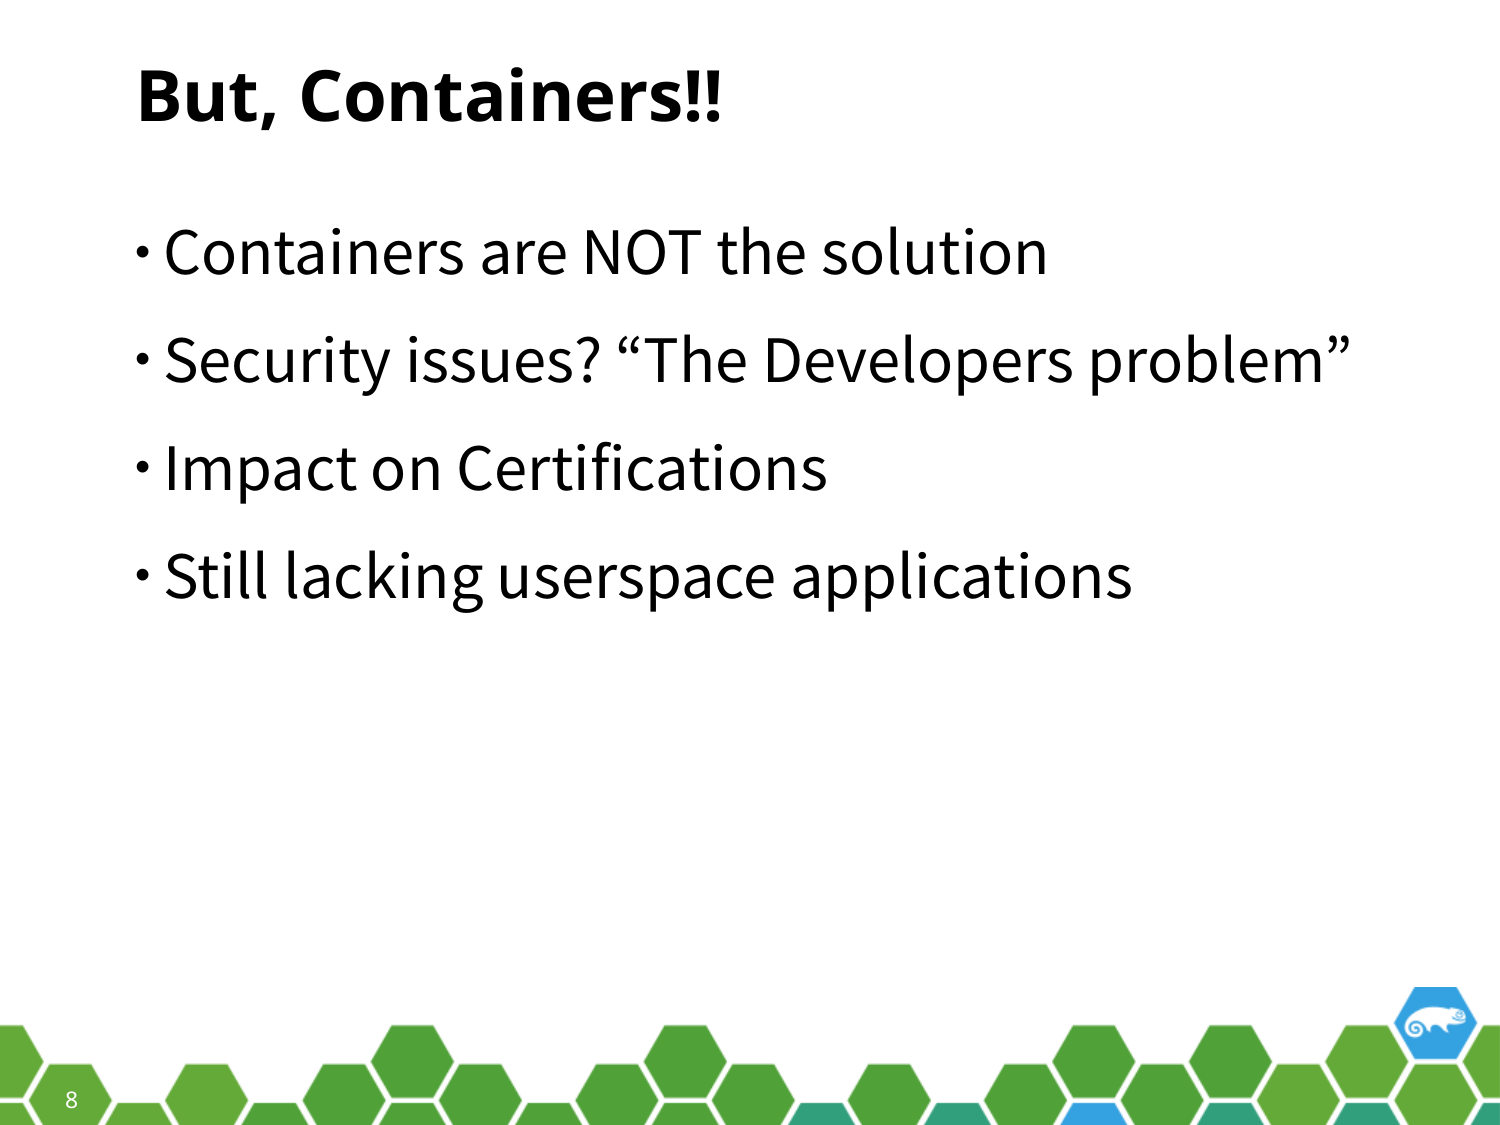

# But, Containers!!
Containers are NOT the solution
Security issues? “The Developers problem”
Impact on Certifications
Still lacking userspace applications